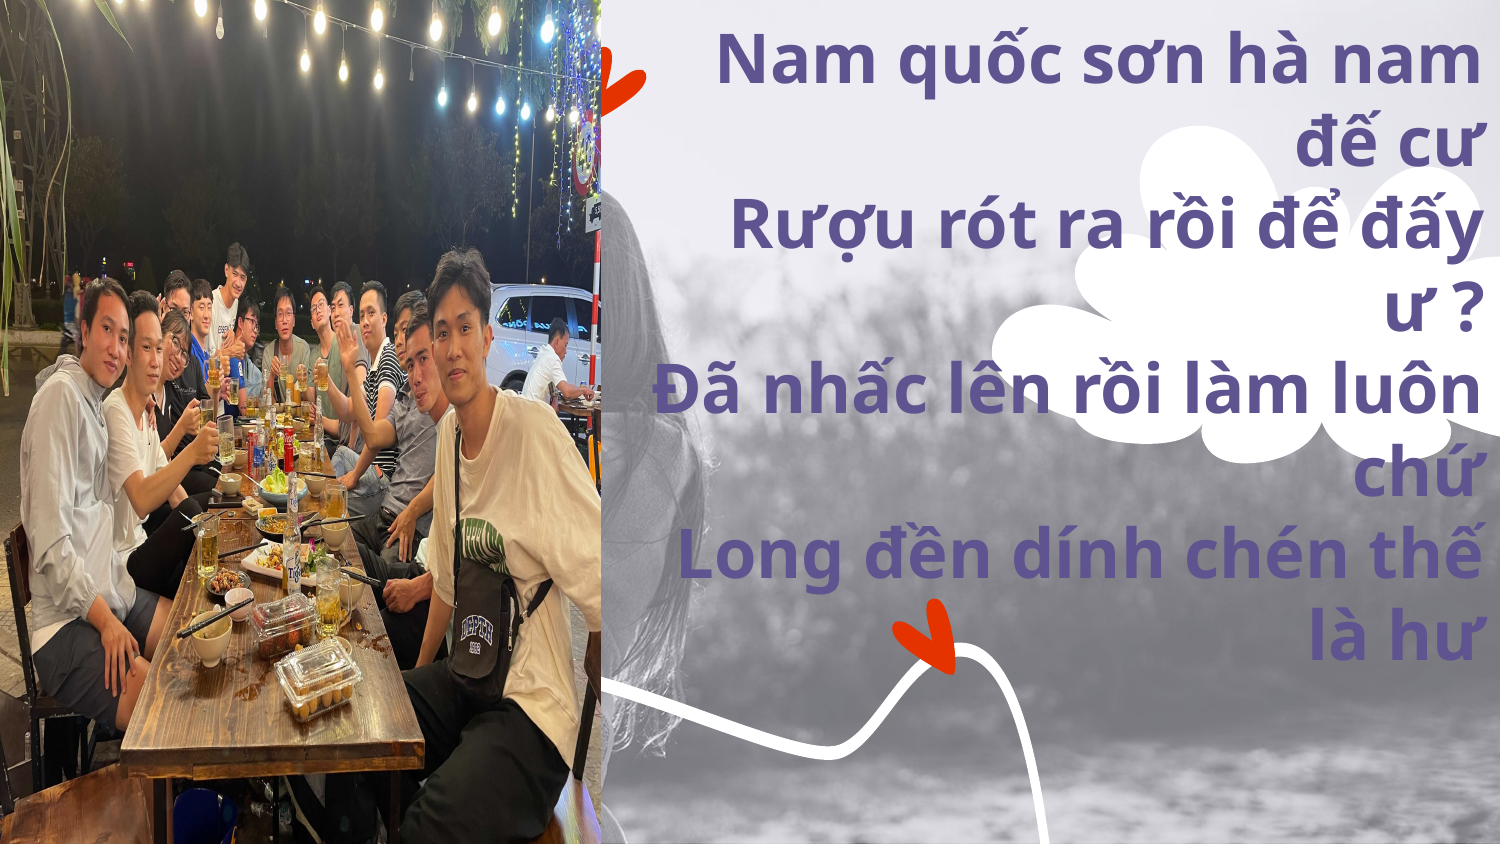

# Nam quốc sơn hà nam đế cư Rượu rót ra rồi để đấy ư ? Đã nhấc lên rồi làm luôn chứ Long đền dính chén thế là hư